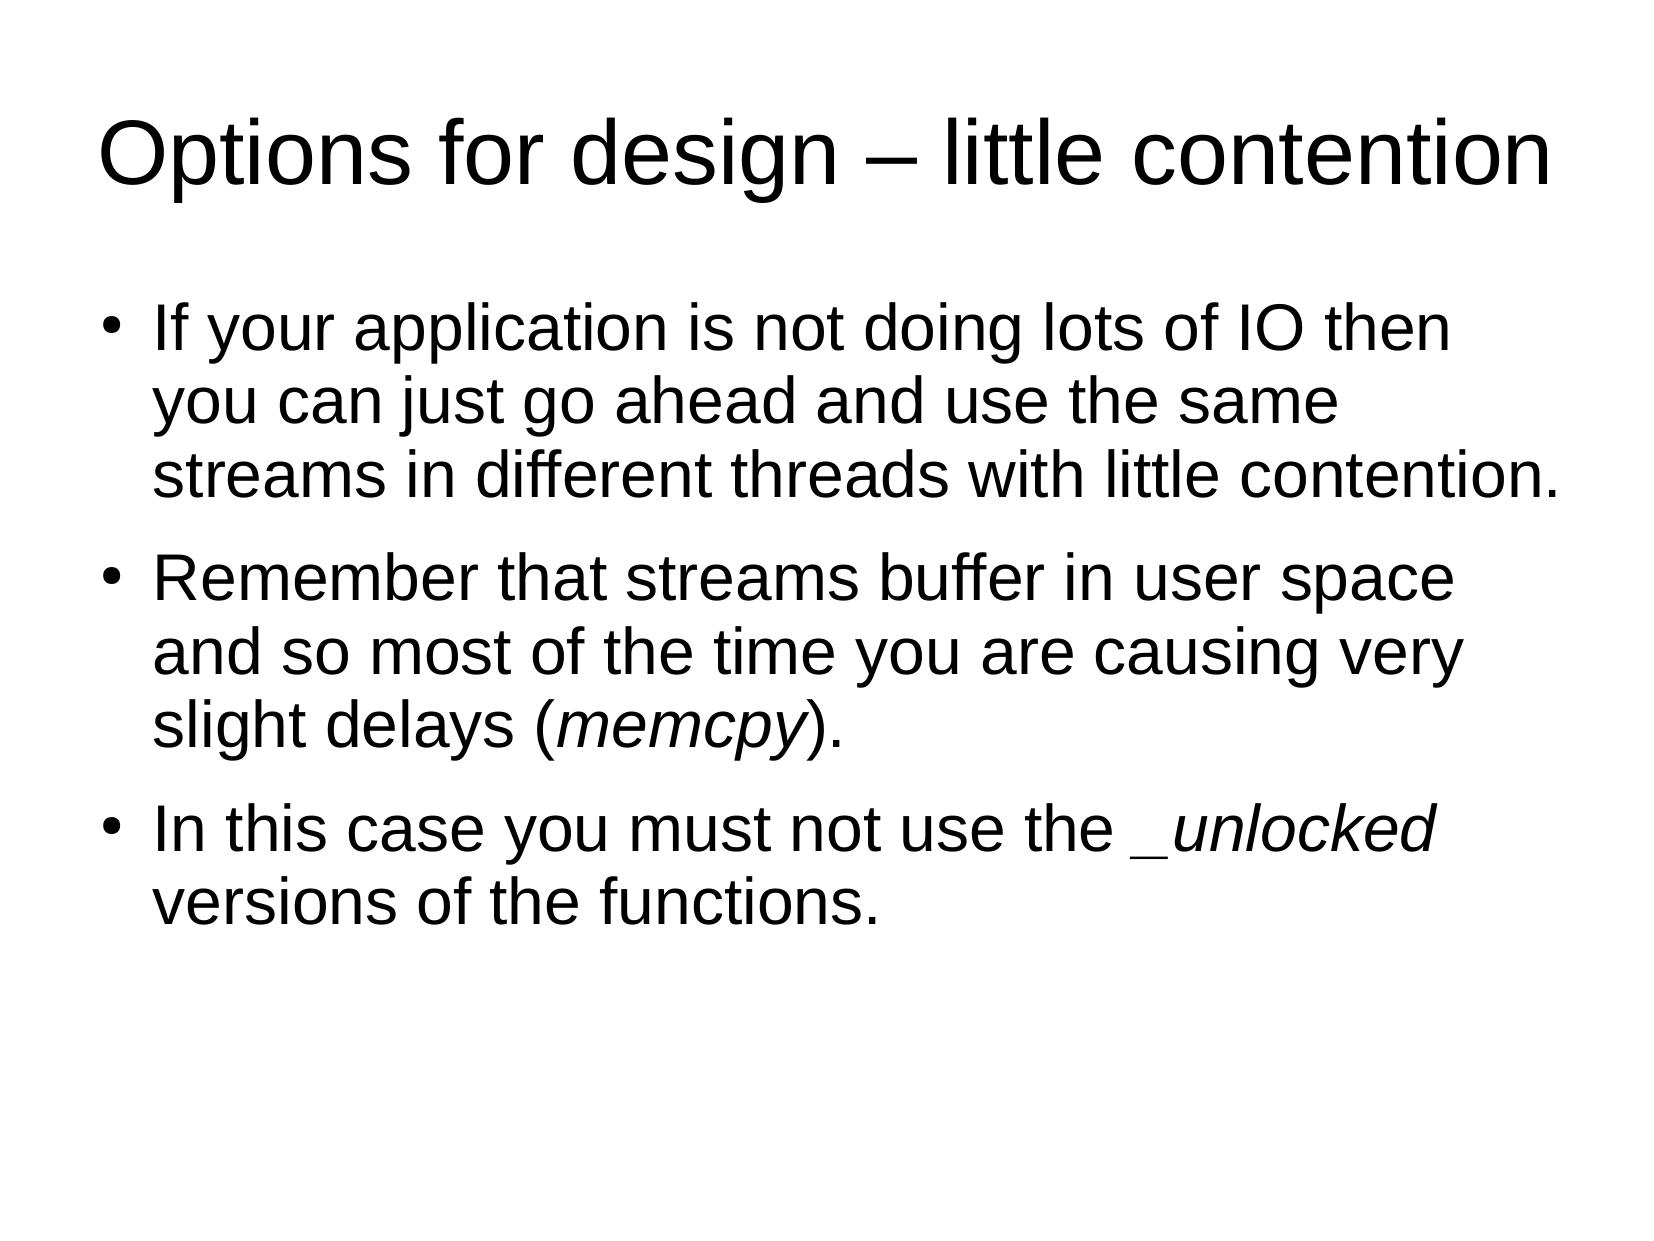

# Options for design – little contention
If your application is not doing lots of IO then you can just go ahead and use the same streams in different threads with little contention.
Remember that streams buffer in user space and so most of the time you are causing very slight delays (memcpy).
In this case you must not use the _unlocked versions of the functions.